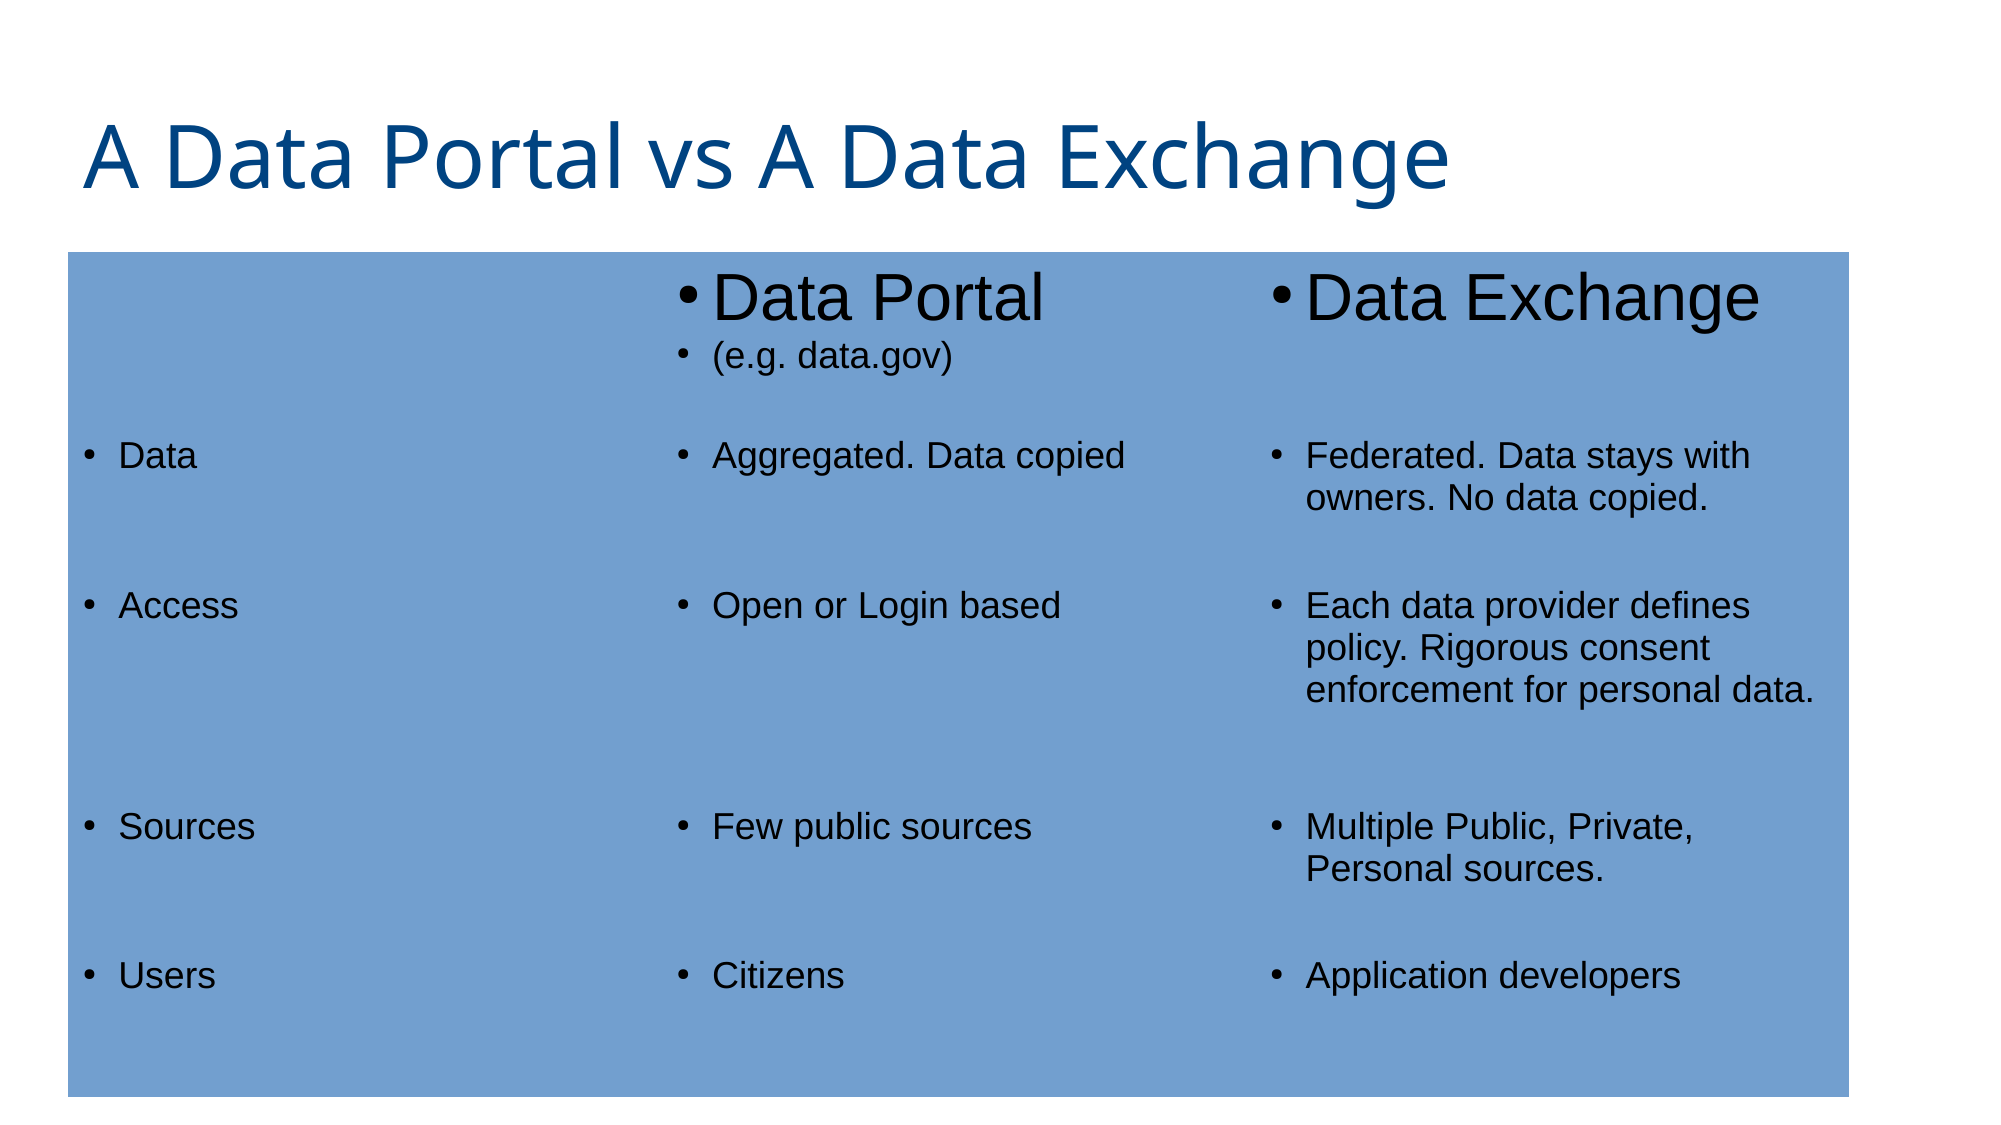

# A Data Portal vs A Data Exchange
| | Data Portal (e.g. data.gov) | Data Exchange |
| --- | --- | --- |
| Data | Aggregated. Data copied | Federated. Data stays with owners. No data copied. |
| Access | Open or Login based | Each data provider defines policy. Rigorous consent enforcement for personal data. |
| Sources | Few public sources | Multiple Public, Private, Personal sources. |
| Users | Citizens | Application developers |